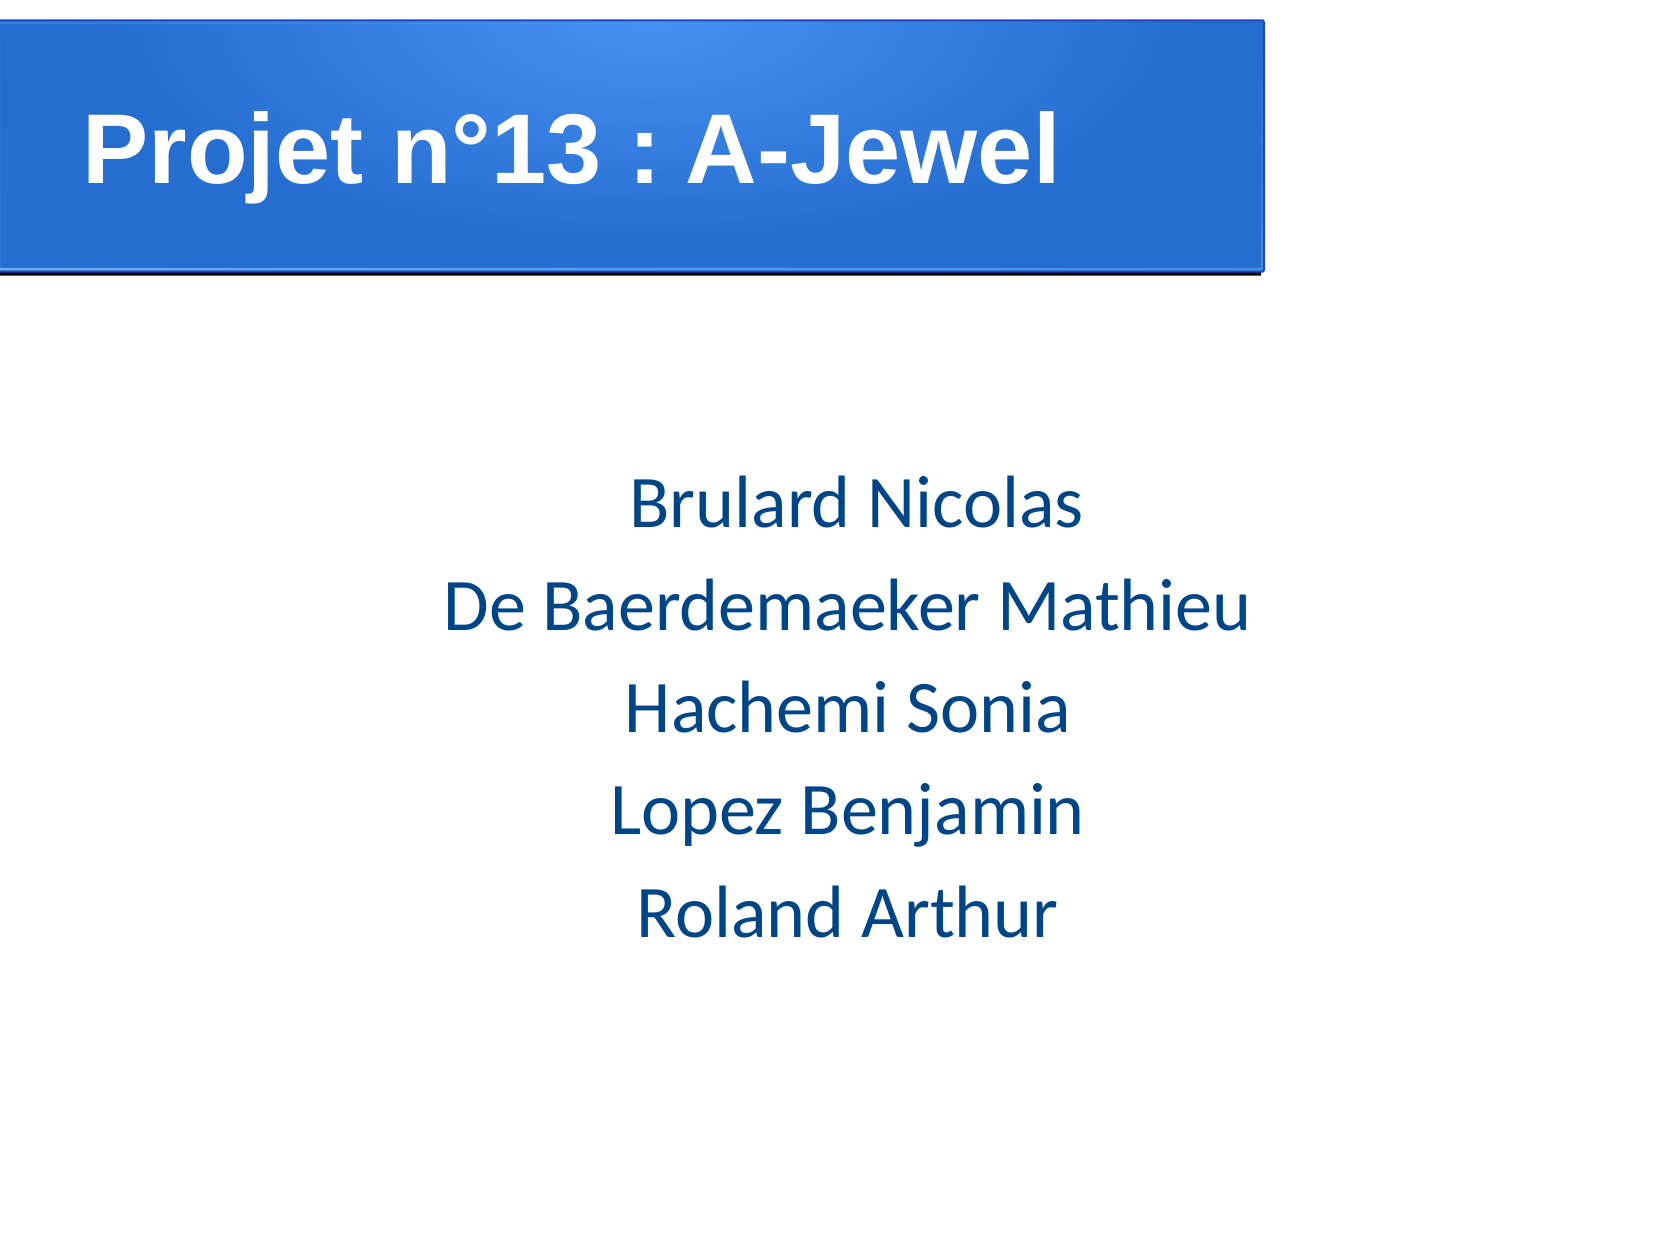

# Projet n°13 : A-Jewel
 Brulard Nicolas
	De Baerdemaeker Mathieu
	Hachemi Sonia
	Lopez Benjamin
	Roland Arthur